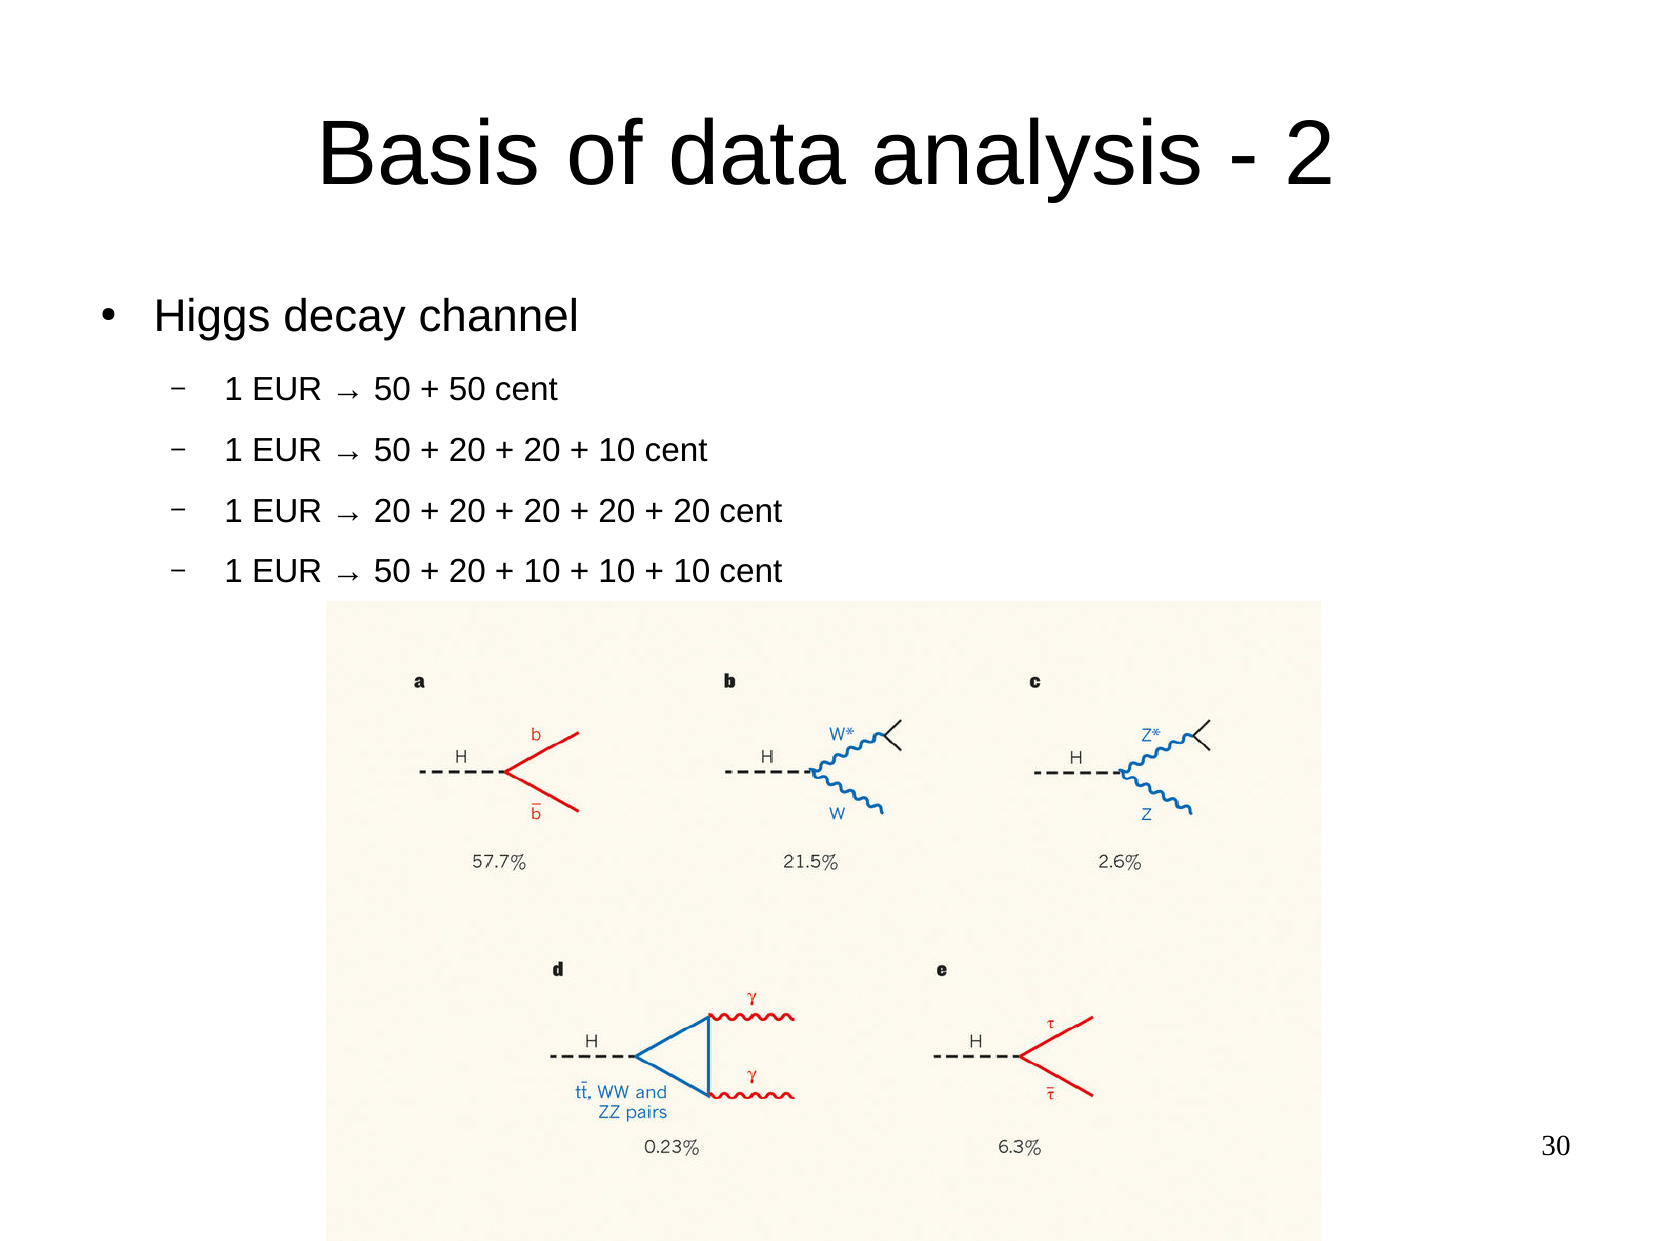

# Basis of data analysis - 2
Higgs decay channel
1 EUR → 50 + 50 cent
1 EUR → 50 + 20 + 20 + 10 cent
1 EUR → 20 + 20 + 20 + 20 + 20 cent
1 EUR → 50 + 20 + 10 + 10 + 10 cent
Practical Parallel Computing - Sose18
30